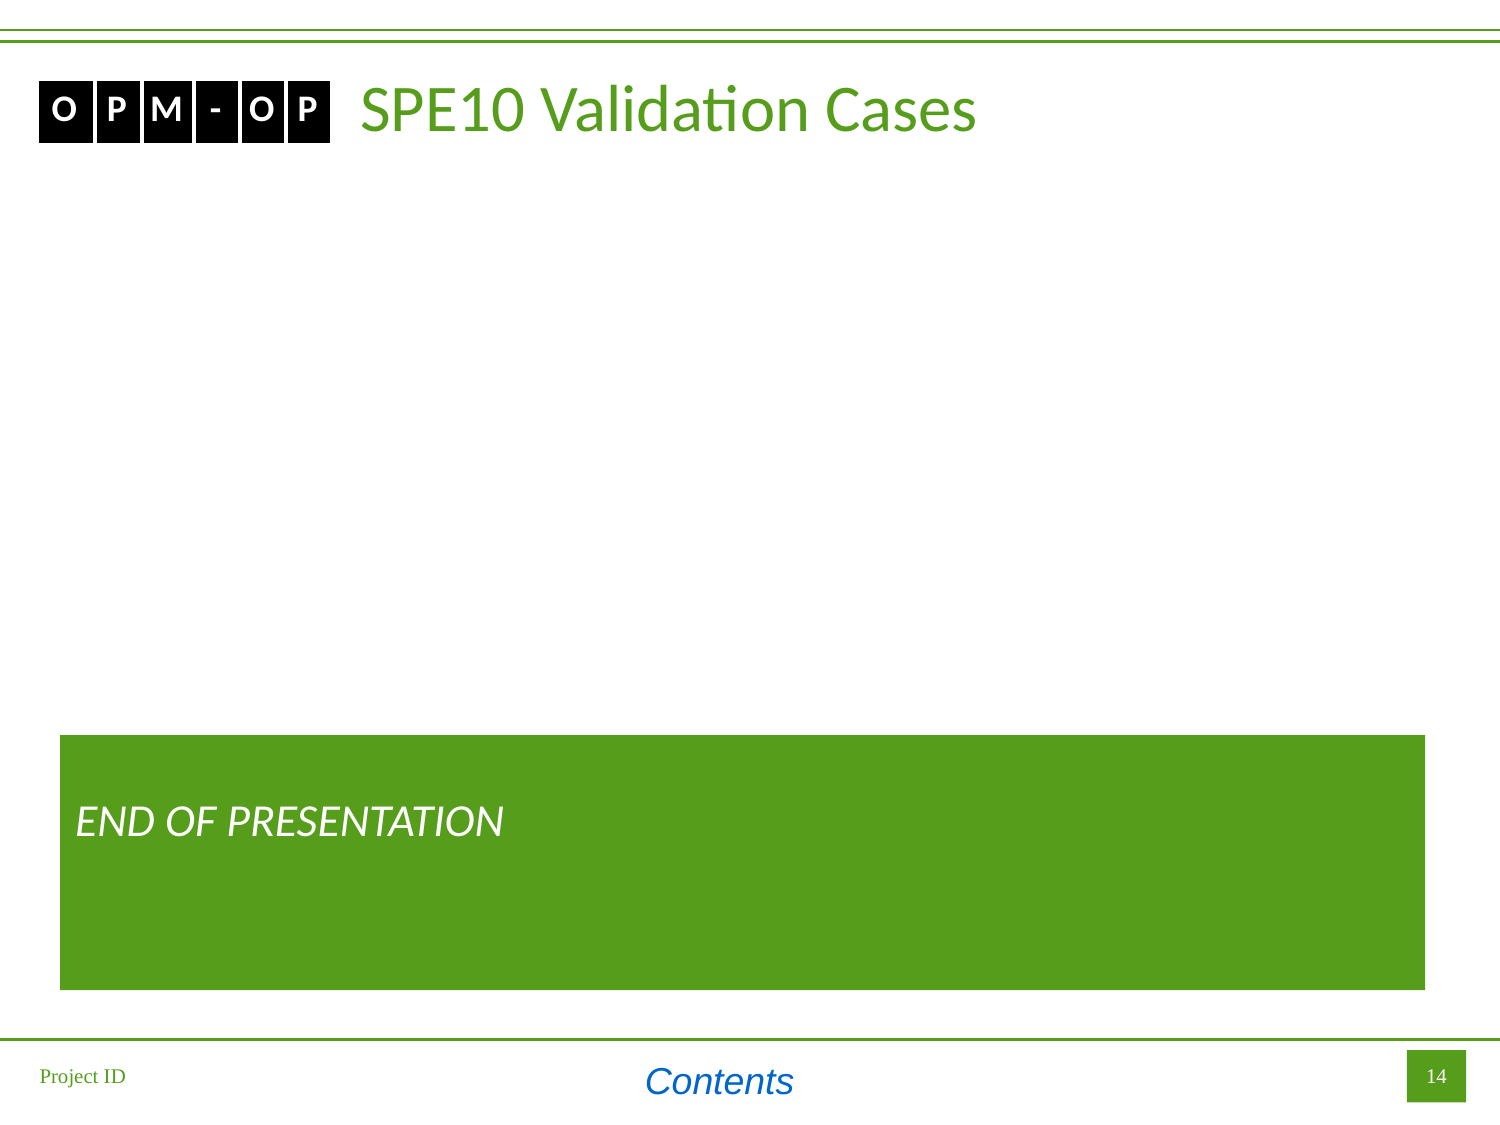

# SPE10 Validation Cases
End of Presentation
Project ID
14